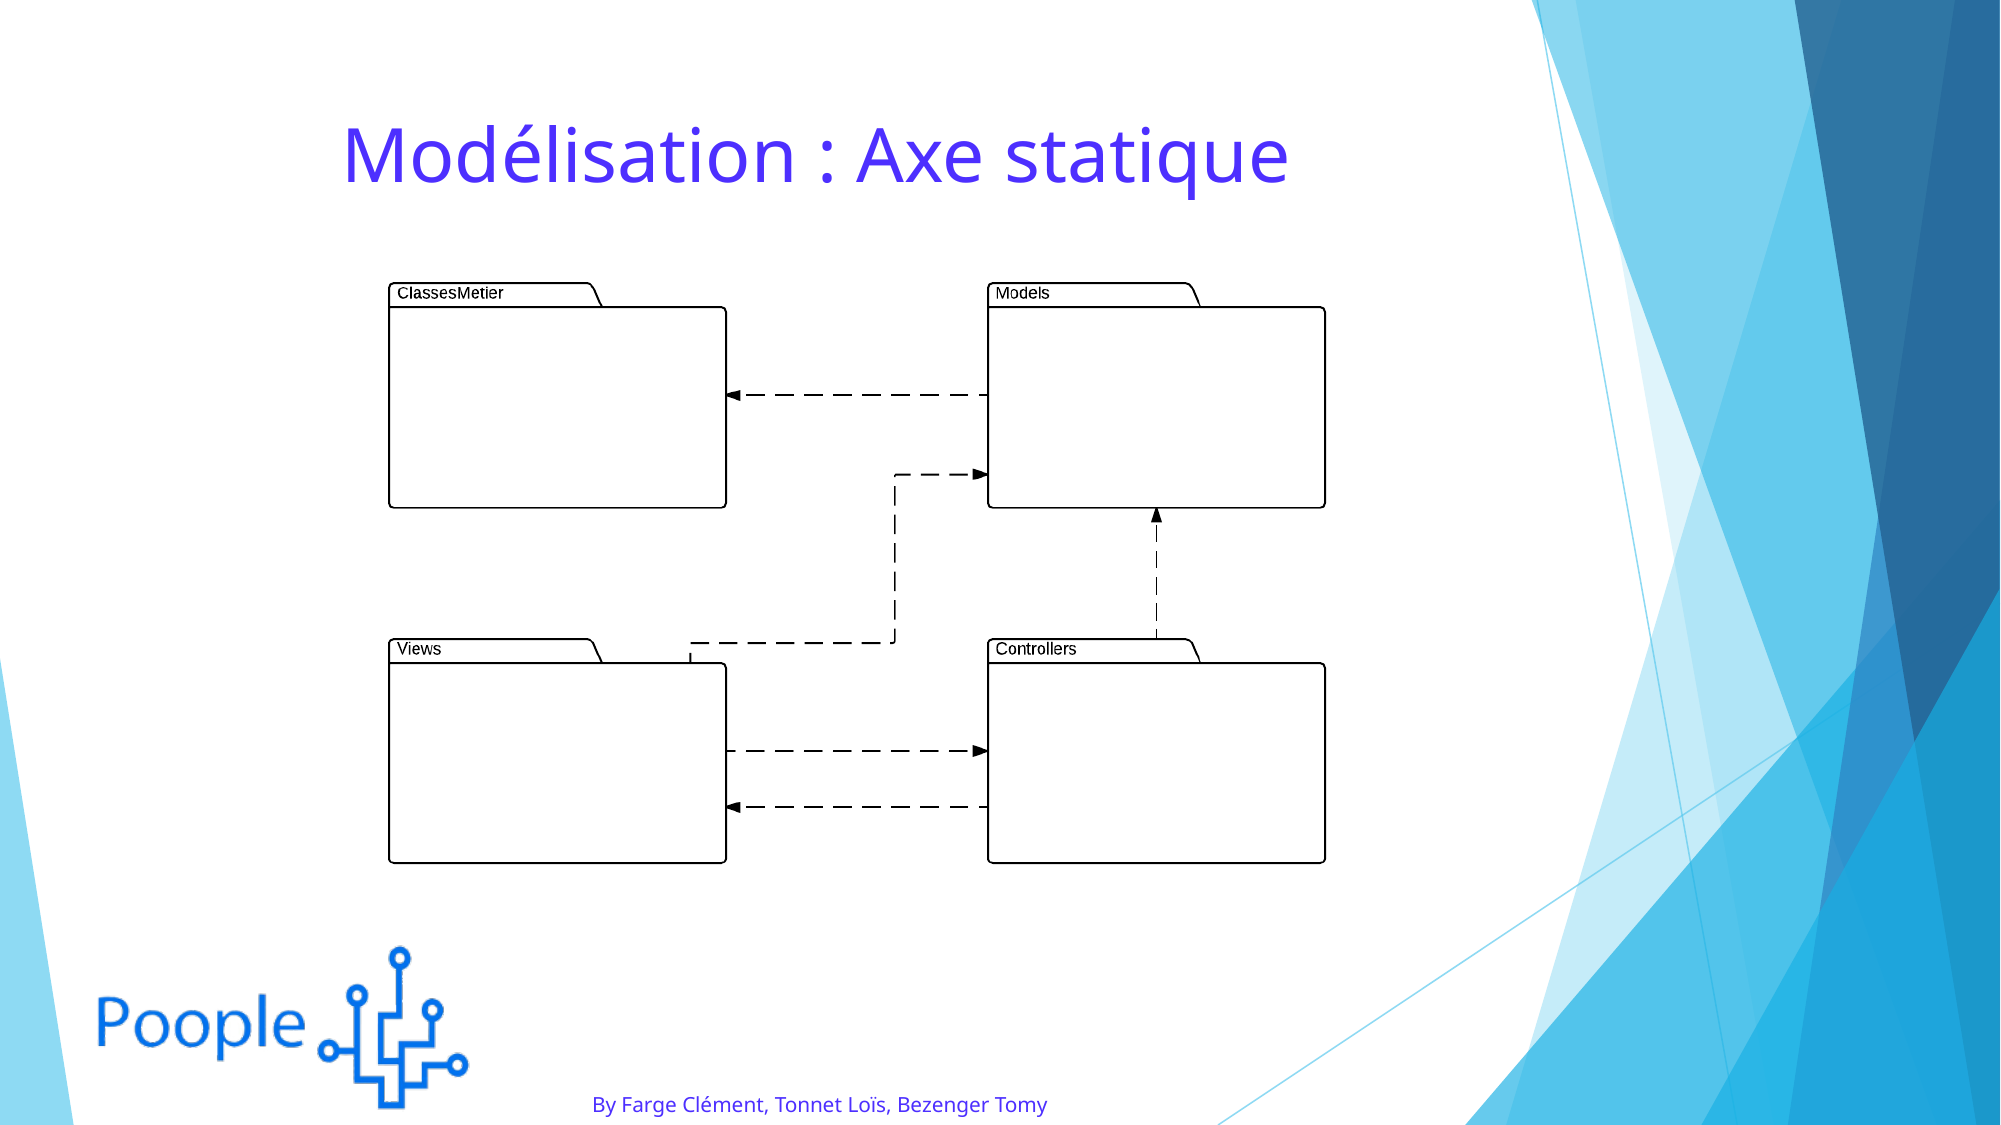

# Modélisation : Axe statique
By Farge Clément, Tonnet Loïs, Bezenger Tomy